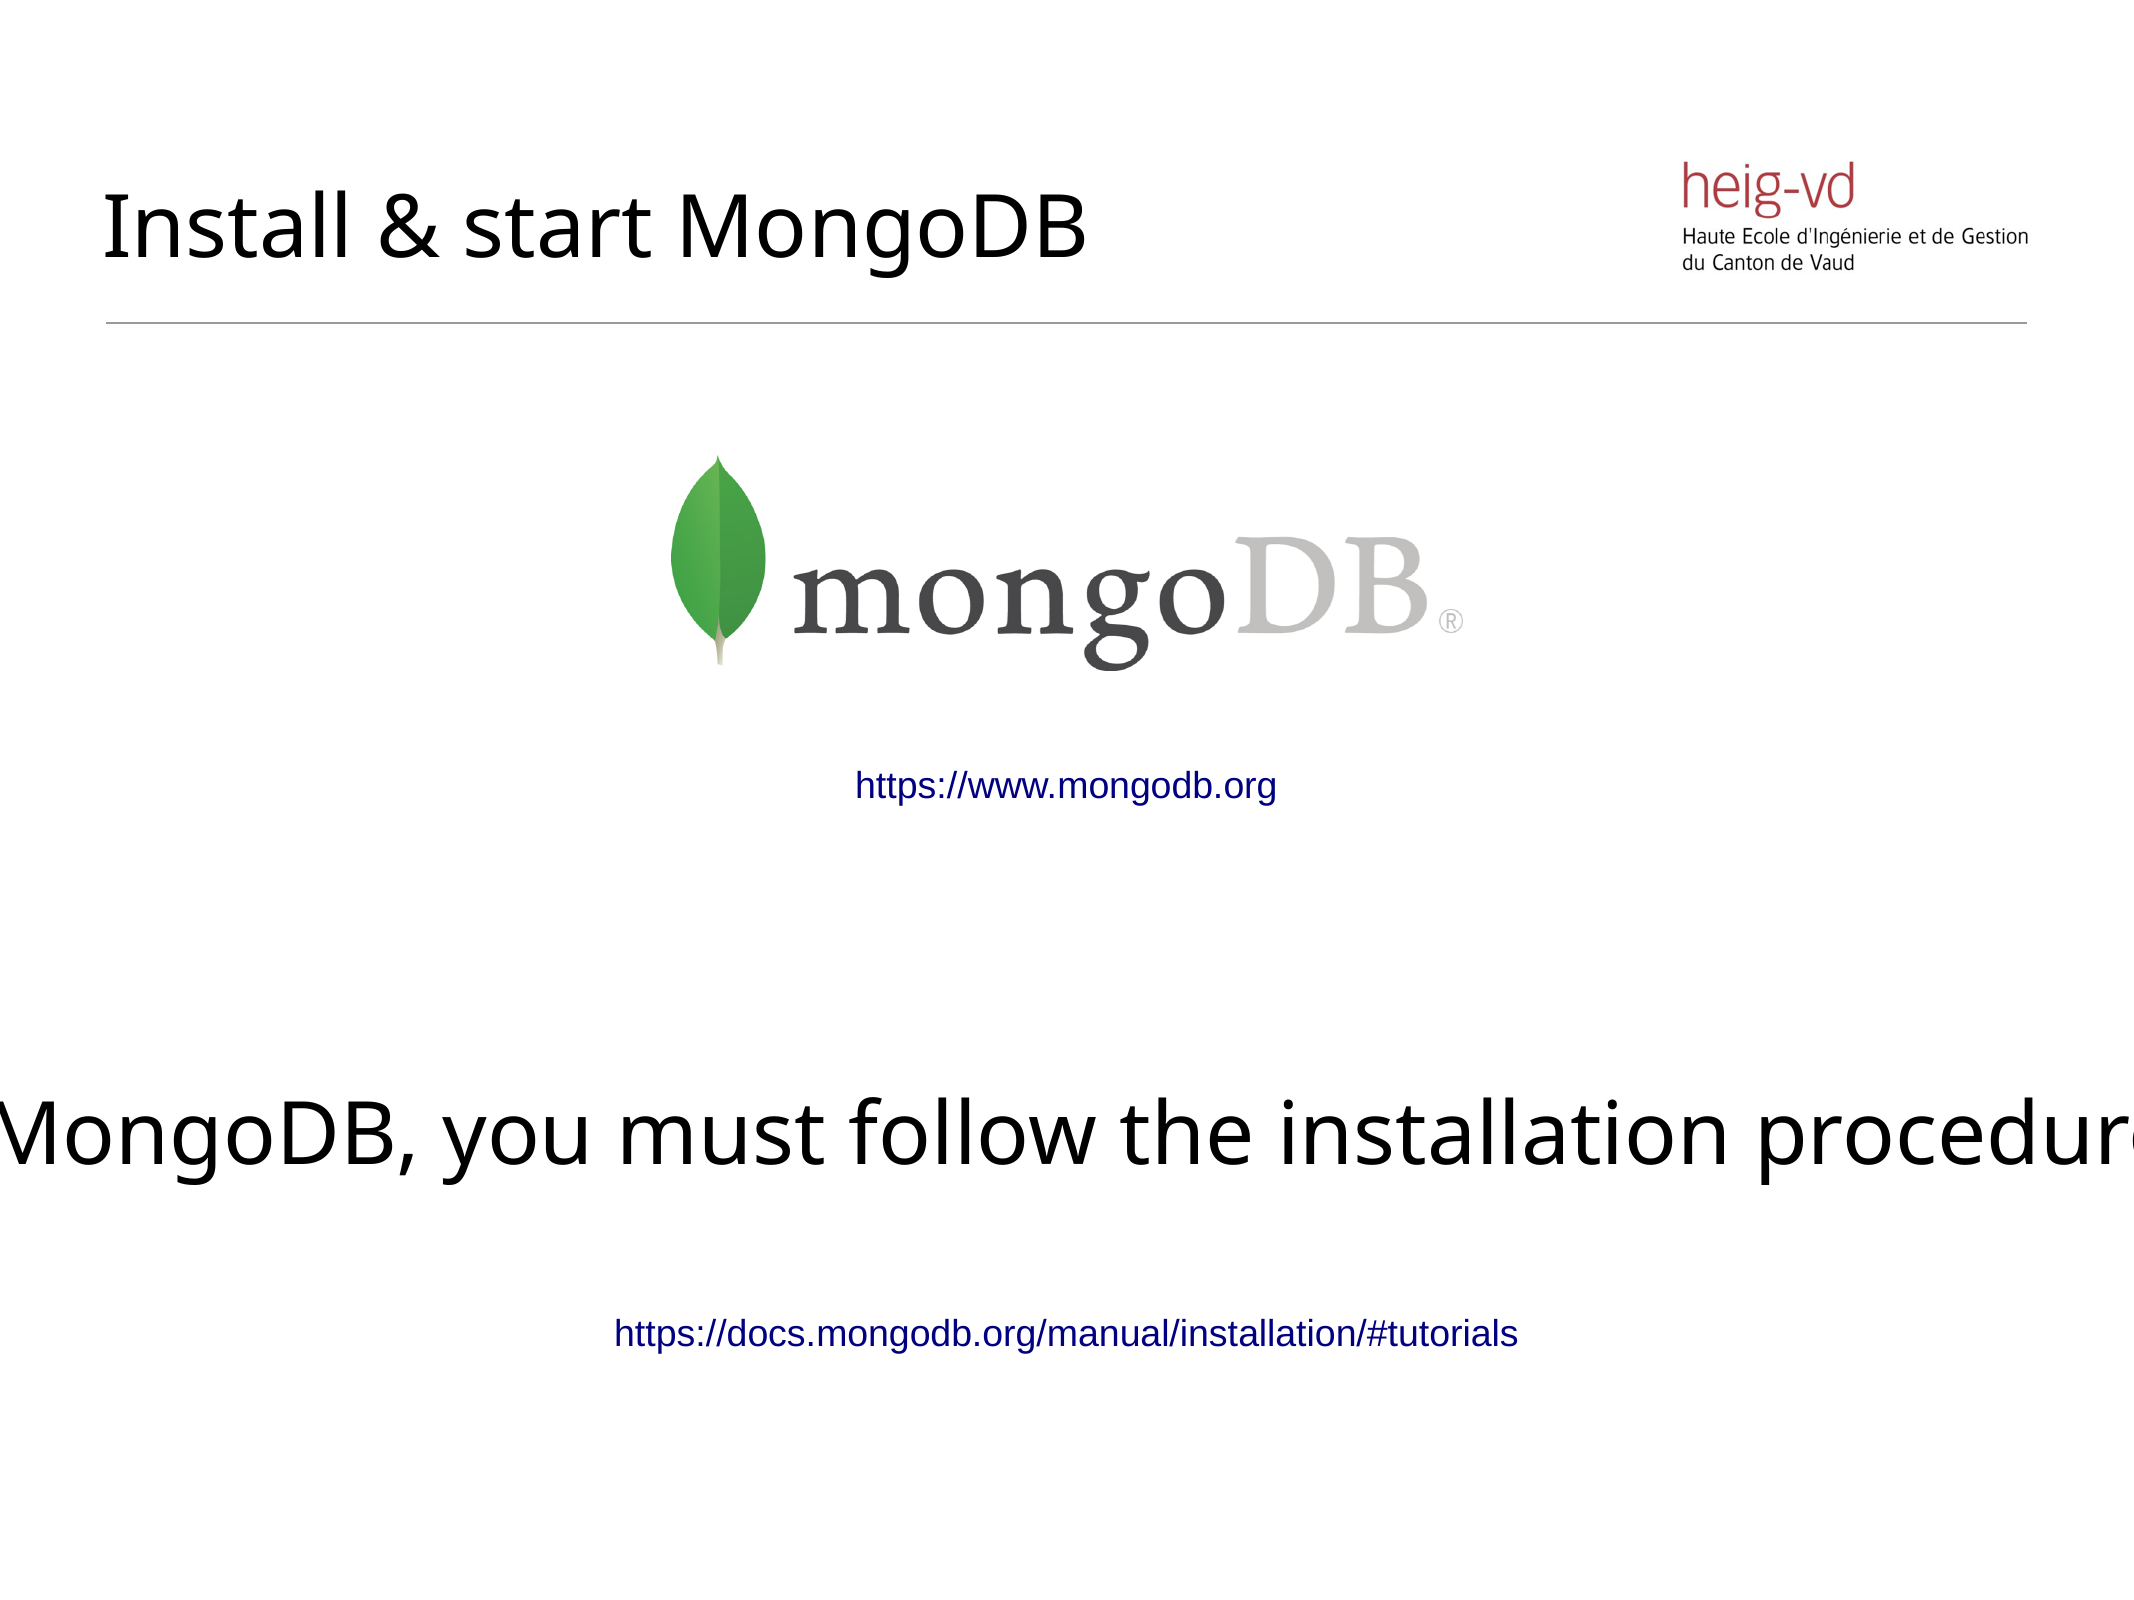

# Install & start MongoDB
https://www.mongodb.org
After downloading MongoDB, you must follow the installation procedure for your platform:
https://docs.mongodb.org/manual/installation/#tutorials